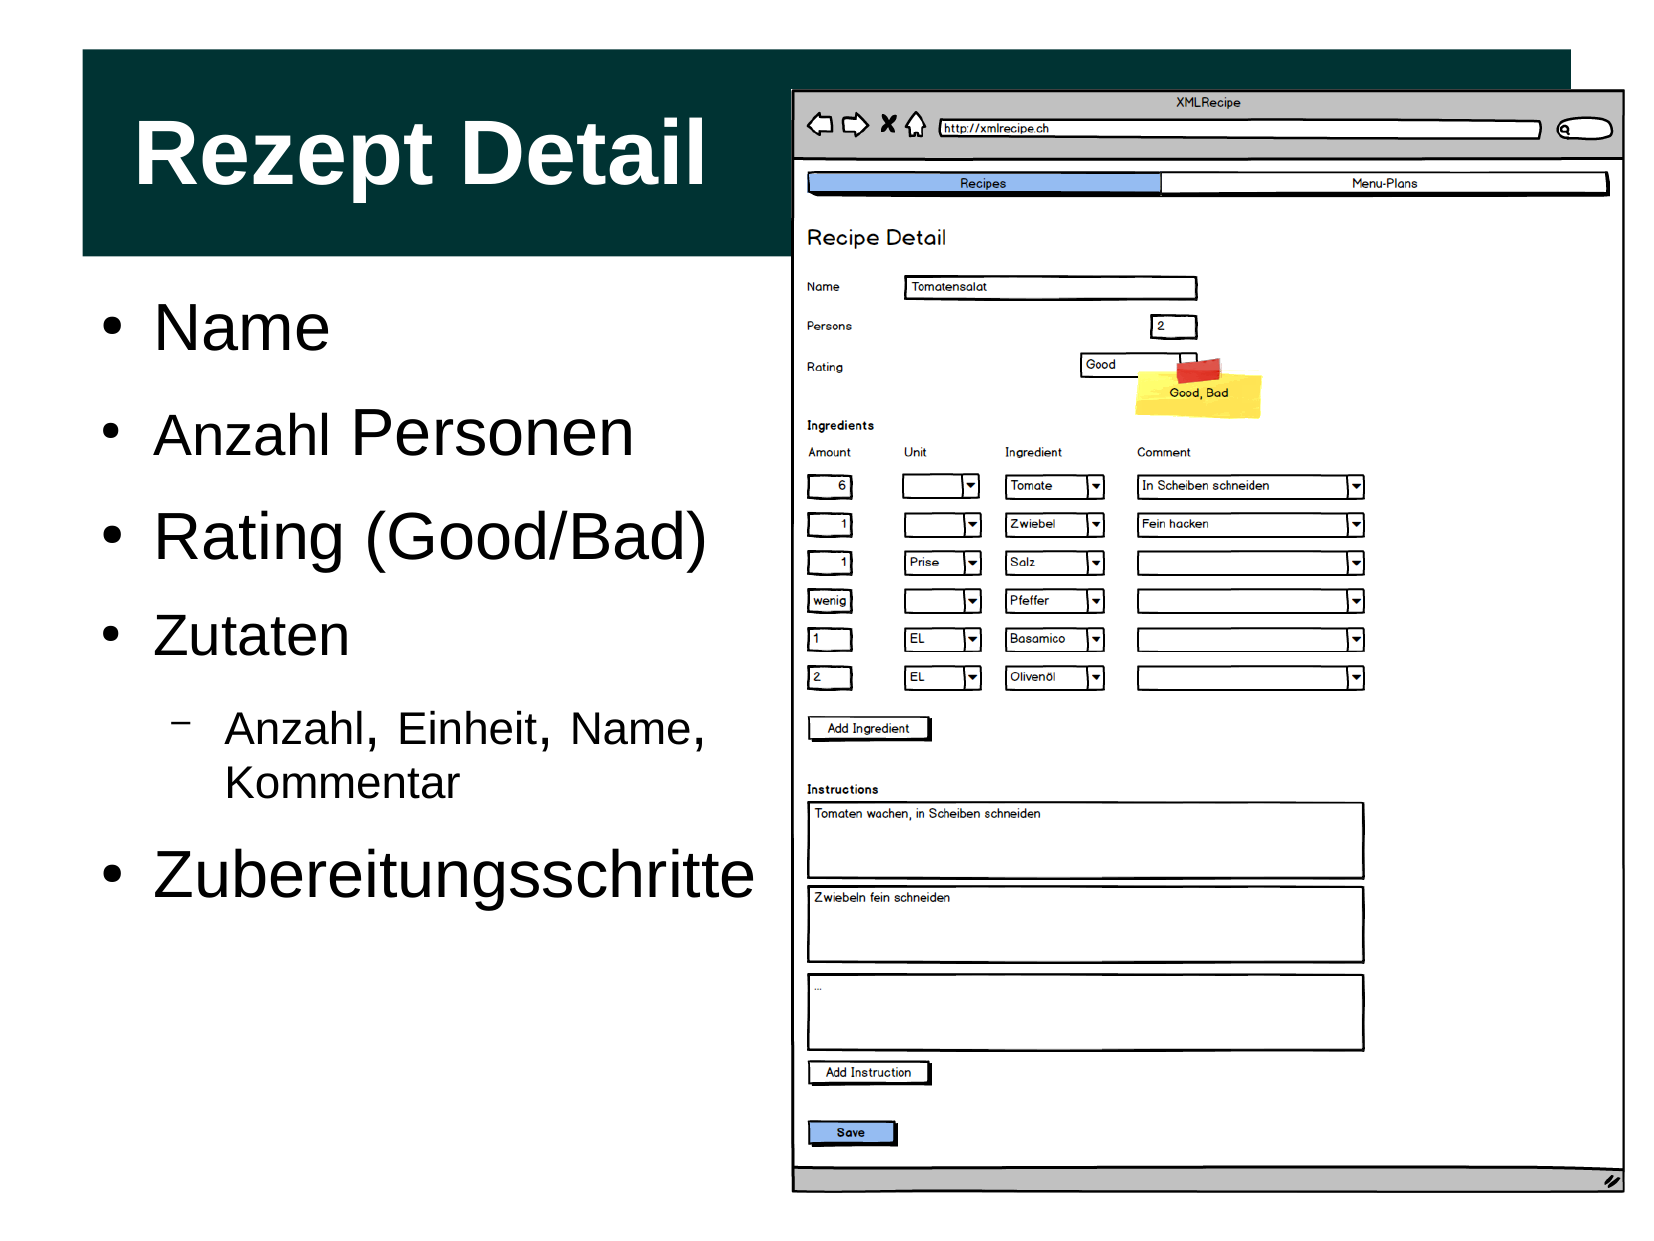

# Rezept Detail
Name
Anzahl Personen
Rating (Good/Bad)
Zutaten
Anzahl, Einheit, Name, Kommentar
Zubereitungsschritte